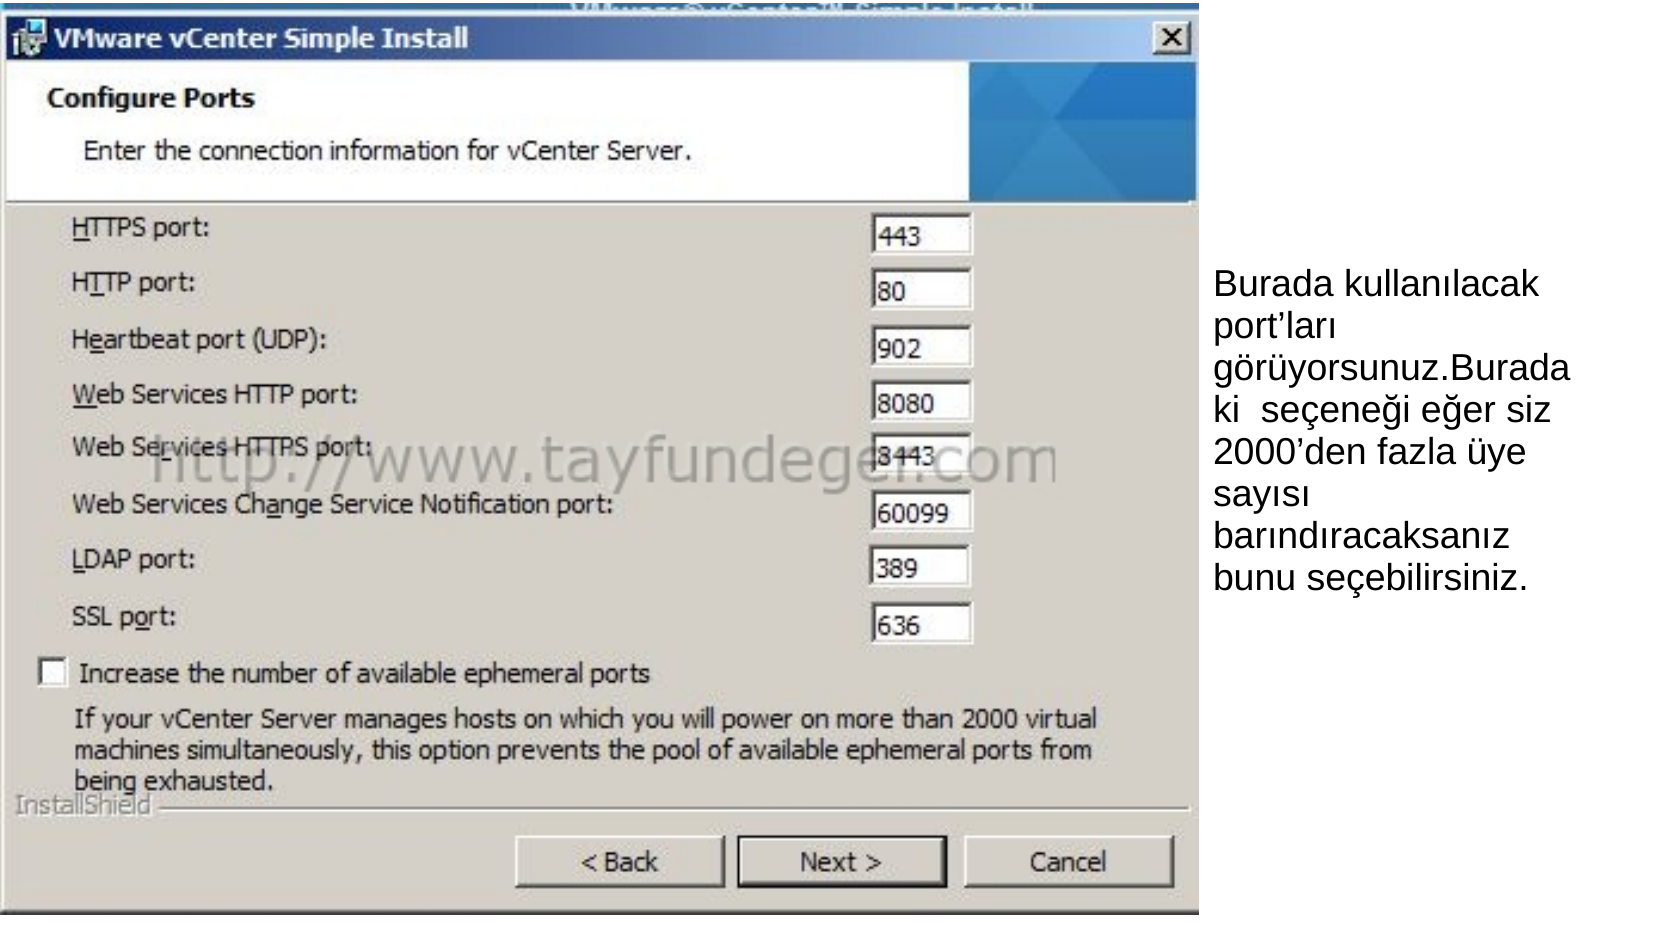

Burada kullanılacak port’ları görüyorsunuz.Burada ki seçeneği eğer siz 2000’den fazla üye sayısı barındıracaksanız bunu seçebilirsiniz.